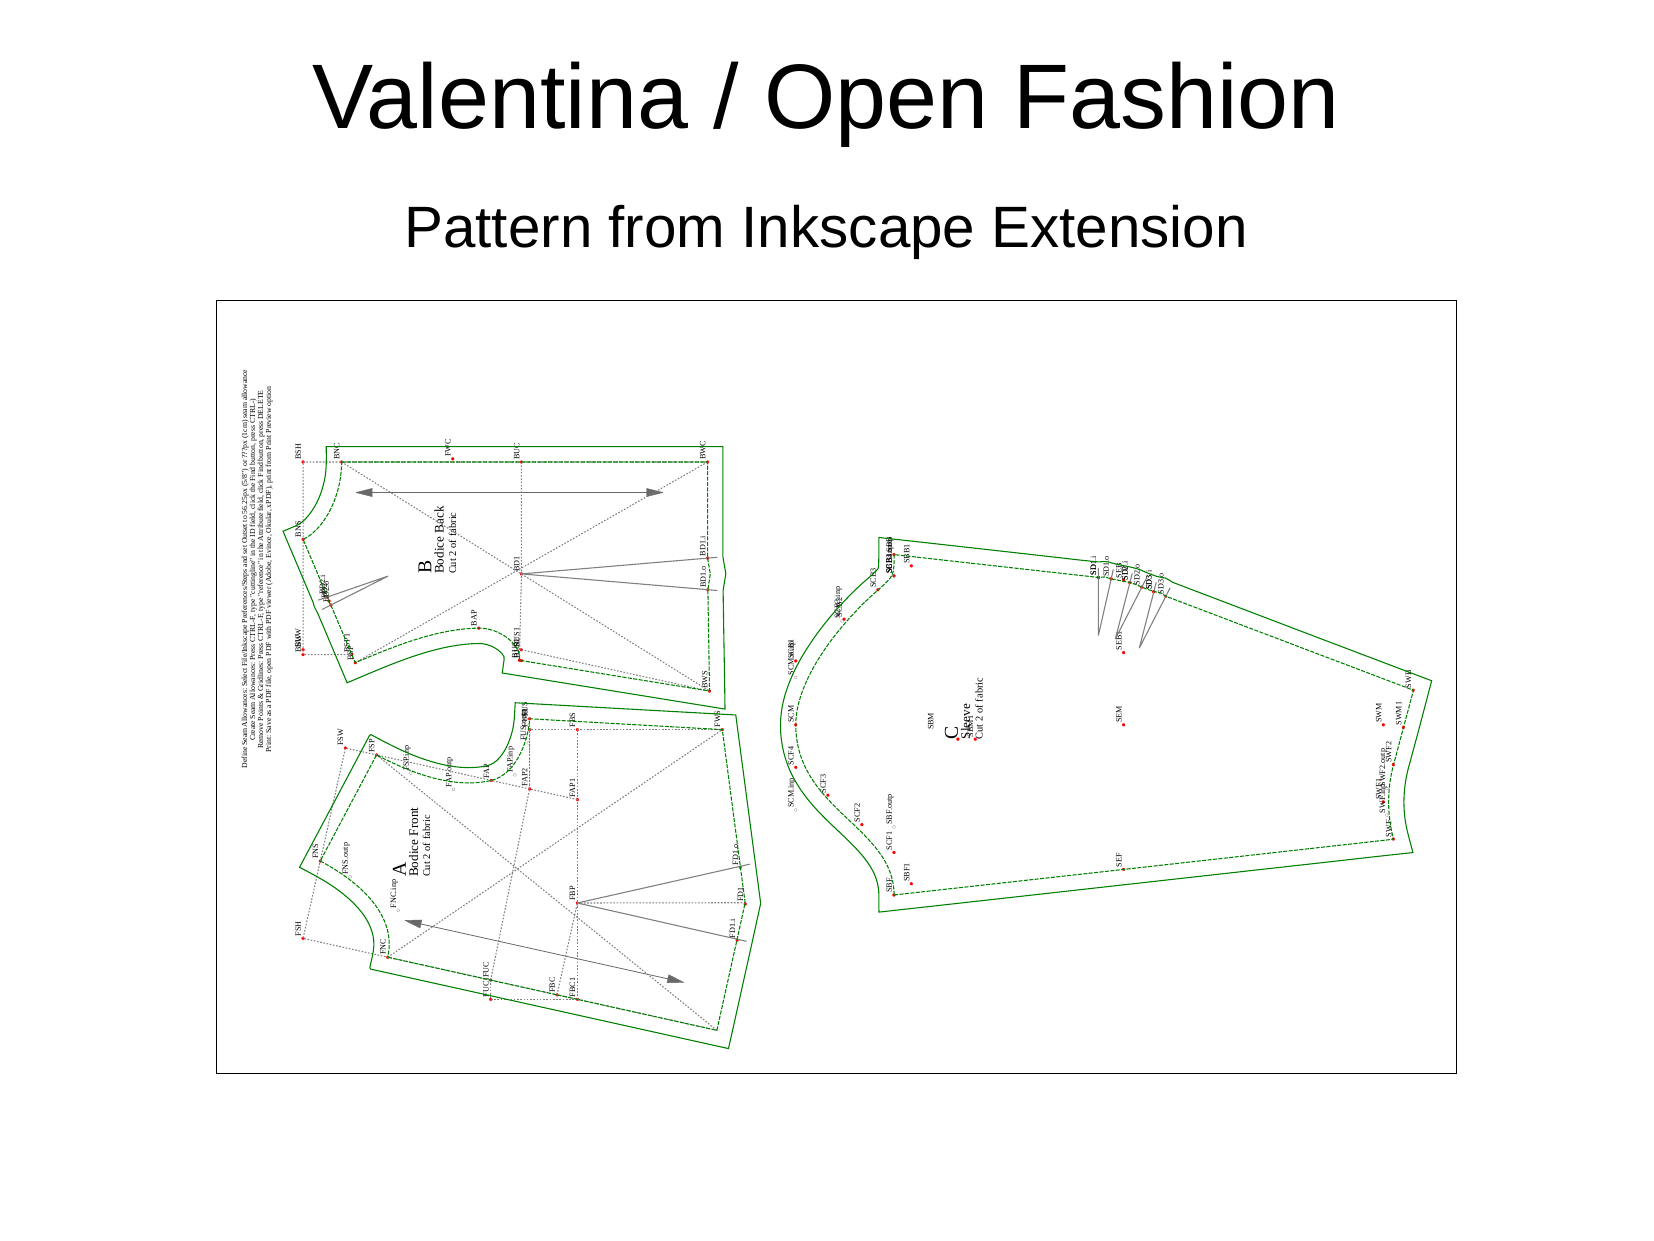

# Valentina / Open Fashion Pattern from Inkscape Extension